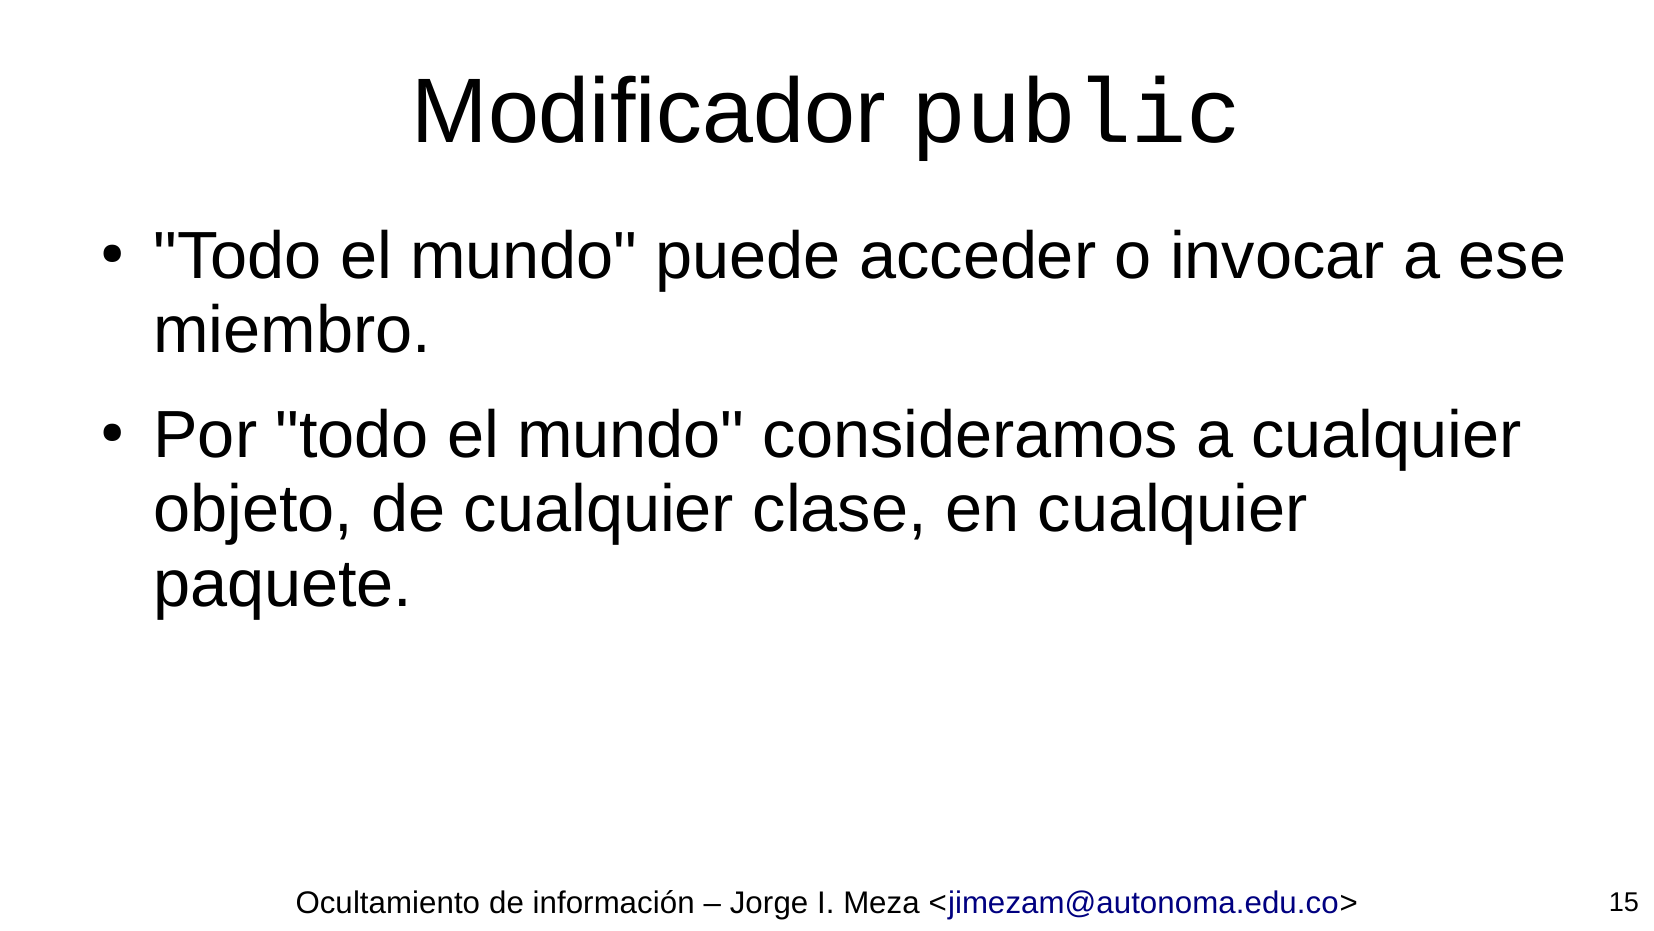

# Modificador public
"Todo el mundo" puede acceder o invocar a ese miembro.
Por "todo el mundo" consideramos a cualquier objeto, de cualquier clase, en cualquier paquete.